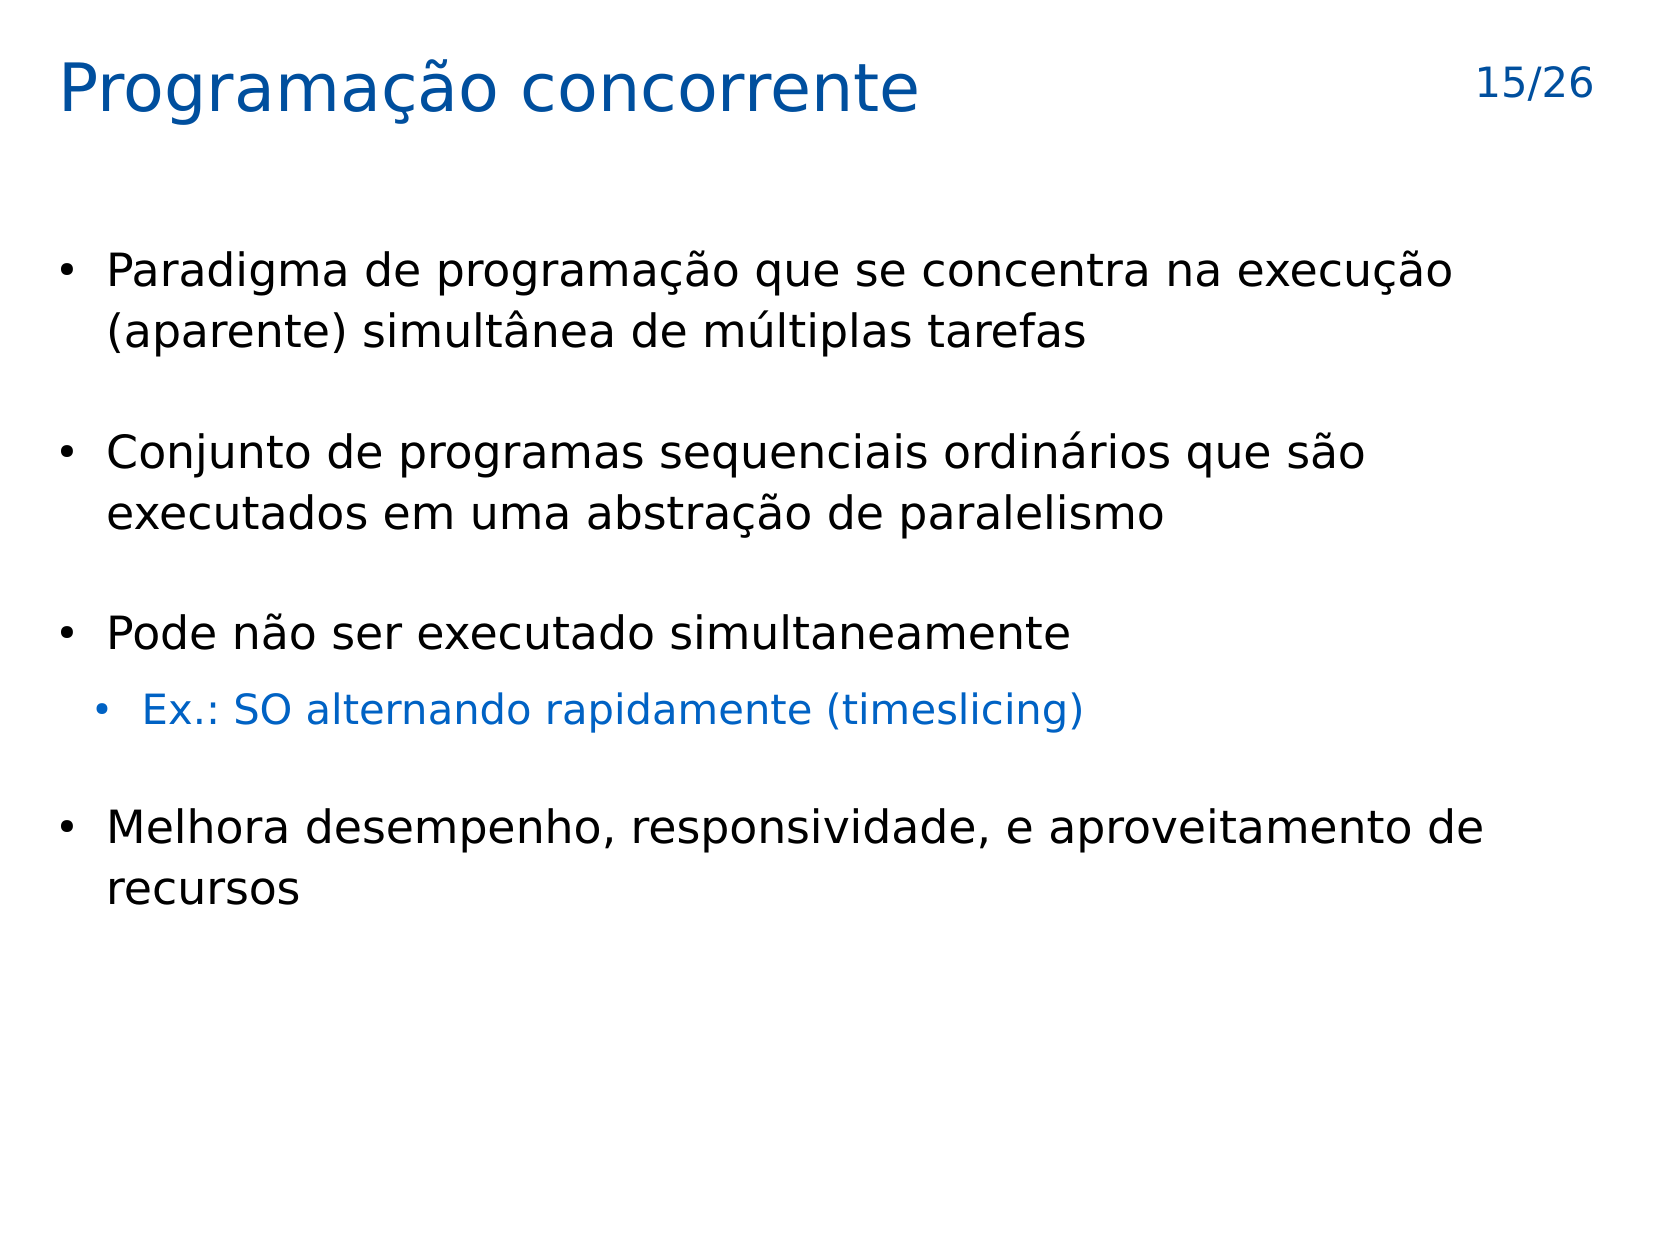

# Programação concorrente
15
Paradigma de programação que se concentra na execução (aparente) simultânea de múltiplas tarefas
Conjunto de programas sequenciais ordinários que são executados em uma abstração de paralelismo
Pode não ser executado simultaneamente
Ex.: SO alternando rapidamente (timeslicing)
Melhora desempenho, responsividade, e aproveitamento de recursos